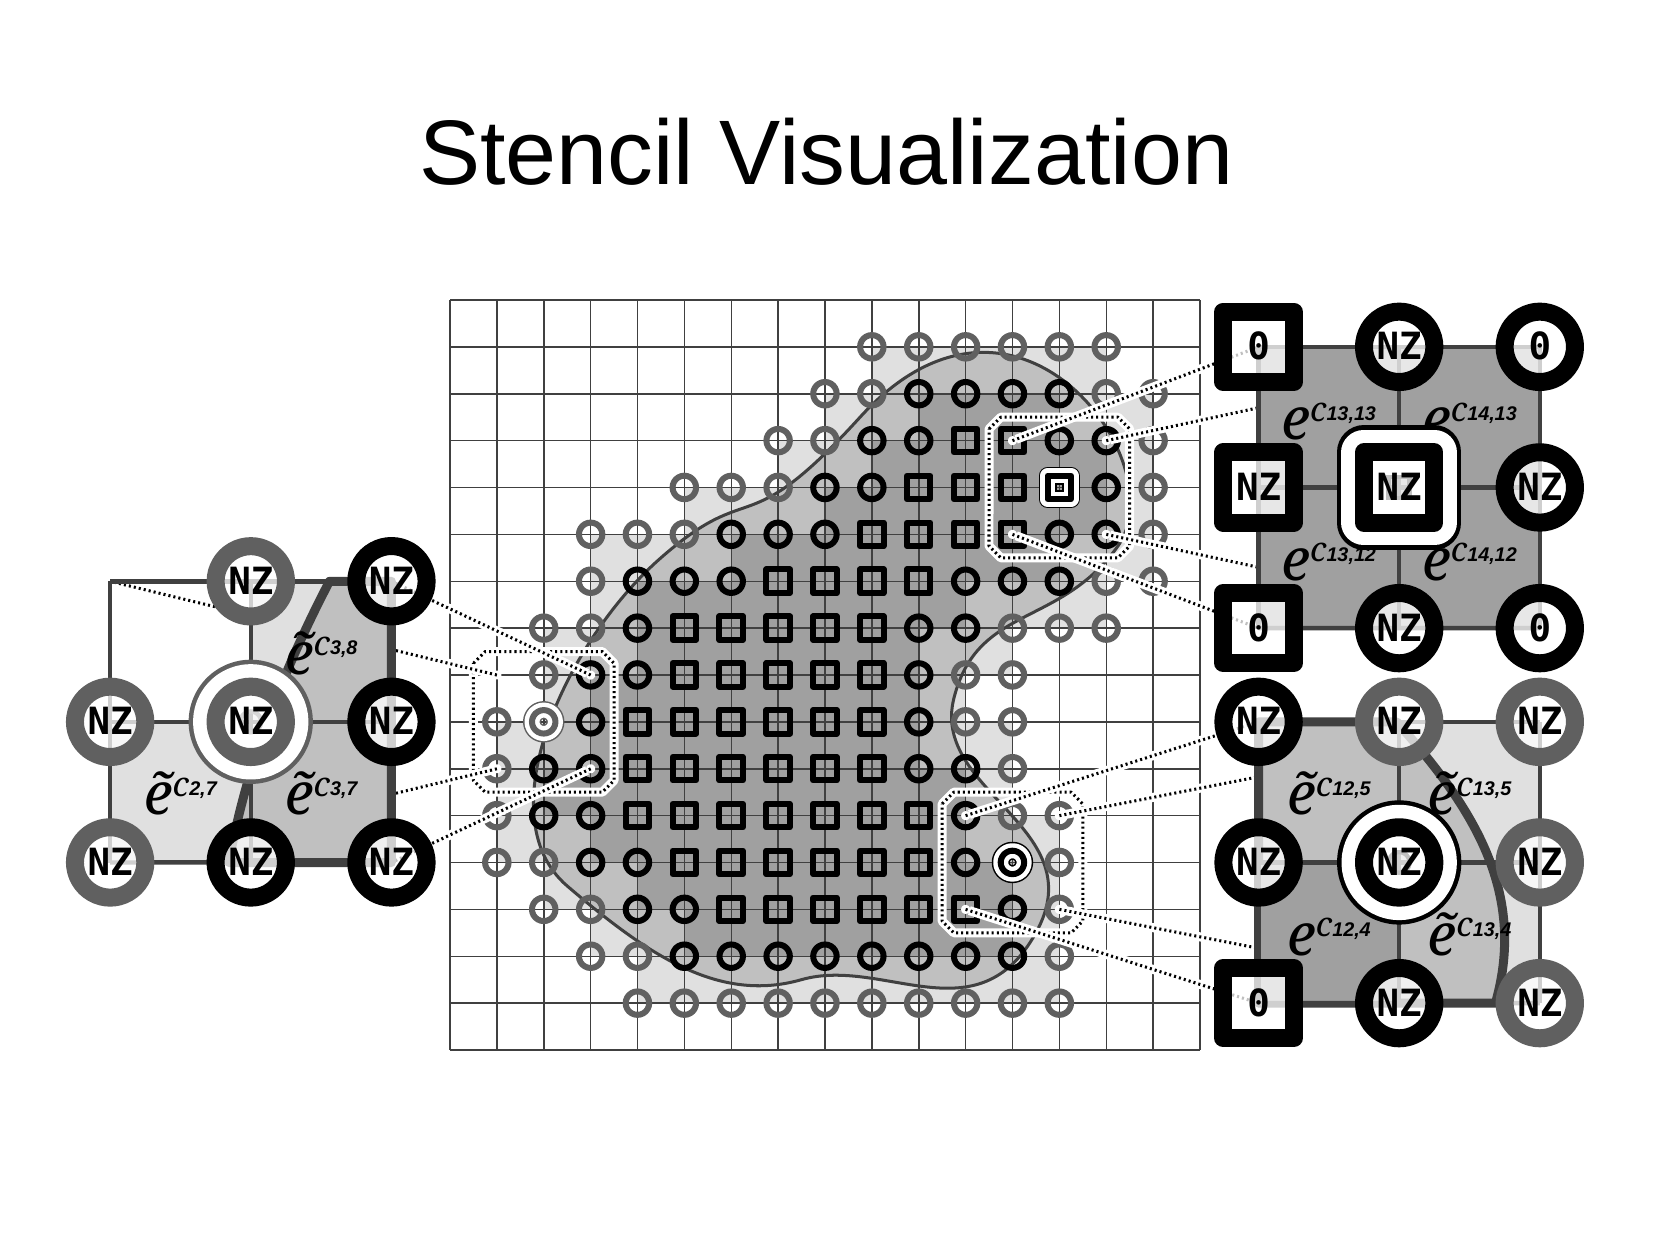

# Stencil Visualization
0
NZ
0
NZ
NZ
NZ
0
NZ
0
ec13,13
ec14,13
ec13,12
ec14,12
NZ
NZ
NZ
NZ
NZ
NZ
NZ
NZ
ẽc3,8
ẽc2,7
ẽc3,7
NZ
NZ
NZ
NZ
NZ
NZ
0
NZ
NZ
ẽc12,5
ẽc13,5
ec12,4
ẽc13,4